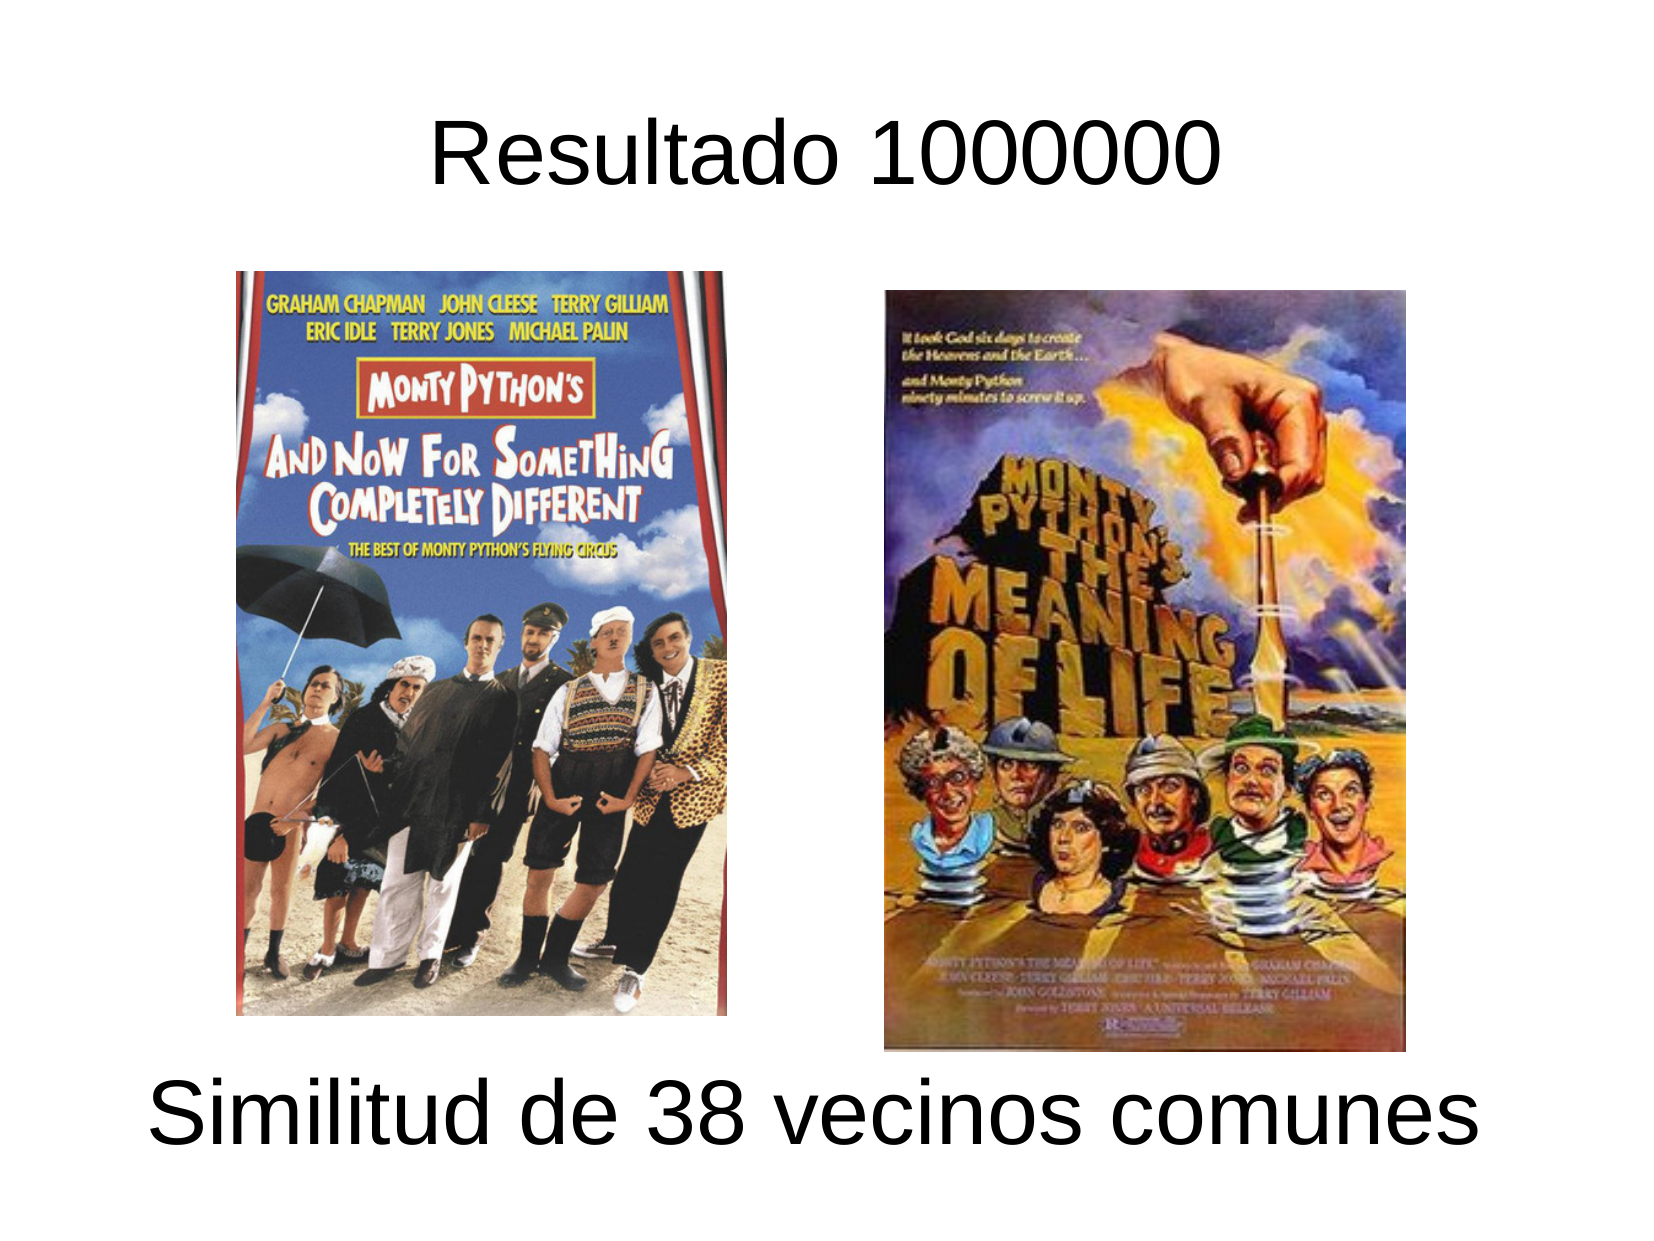

# Resultado 1000000
Similitud de 38 vecinos comunes